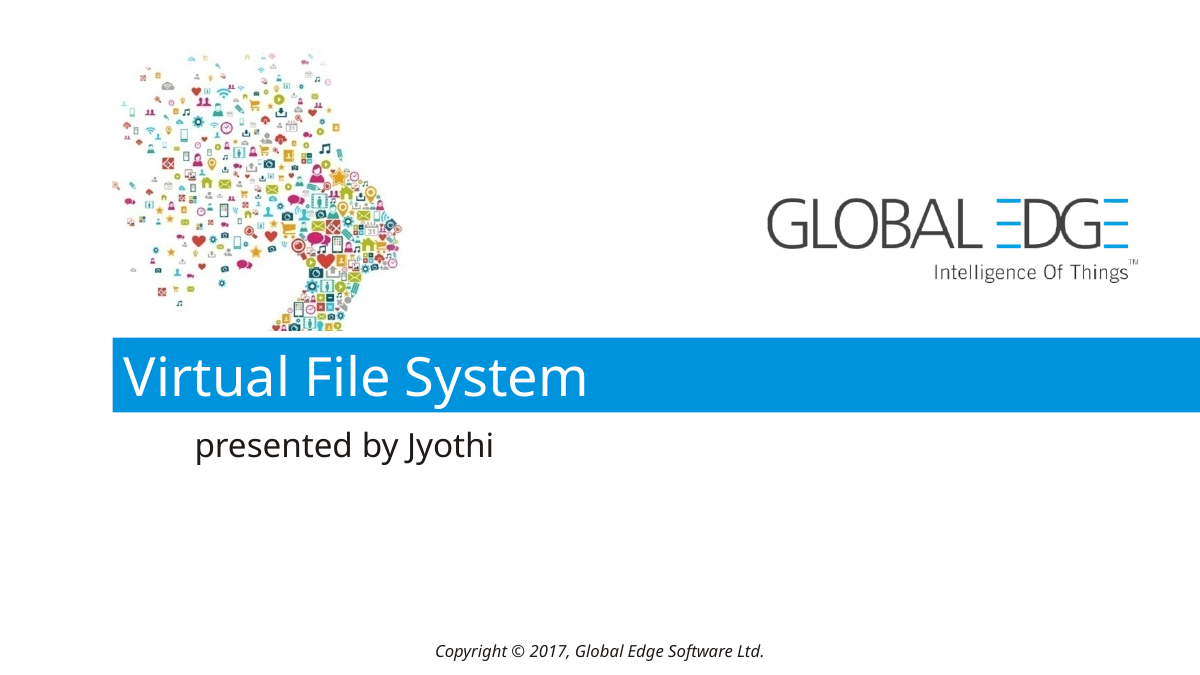

# Virtual File System
presented by Jyothi